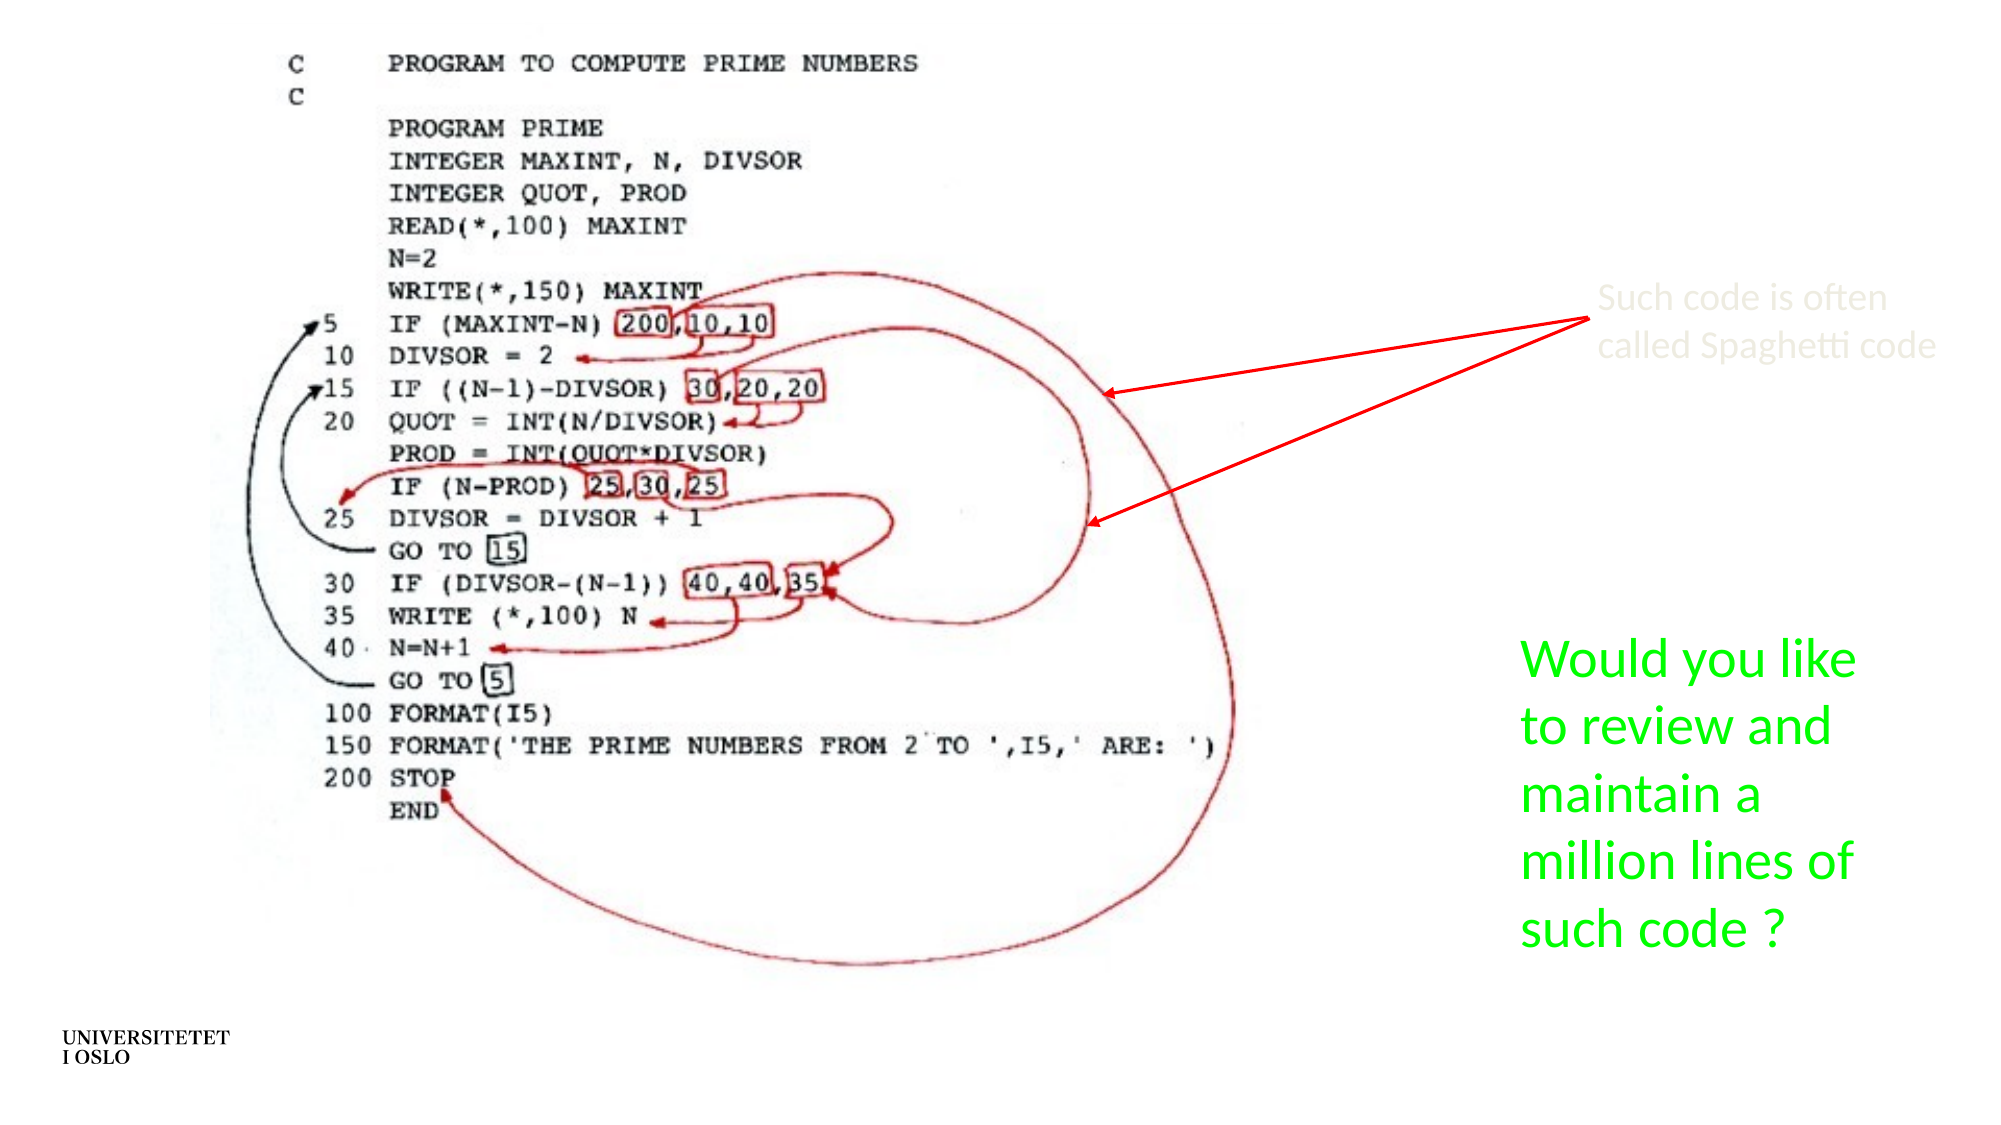

Such code is often called Spaghetti code
Would you like to review and maintain a million lines of such code ?